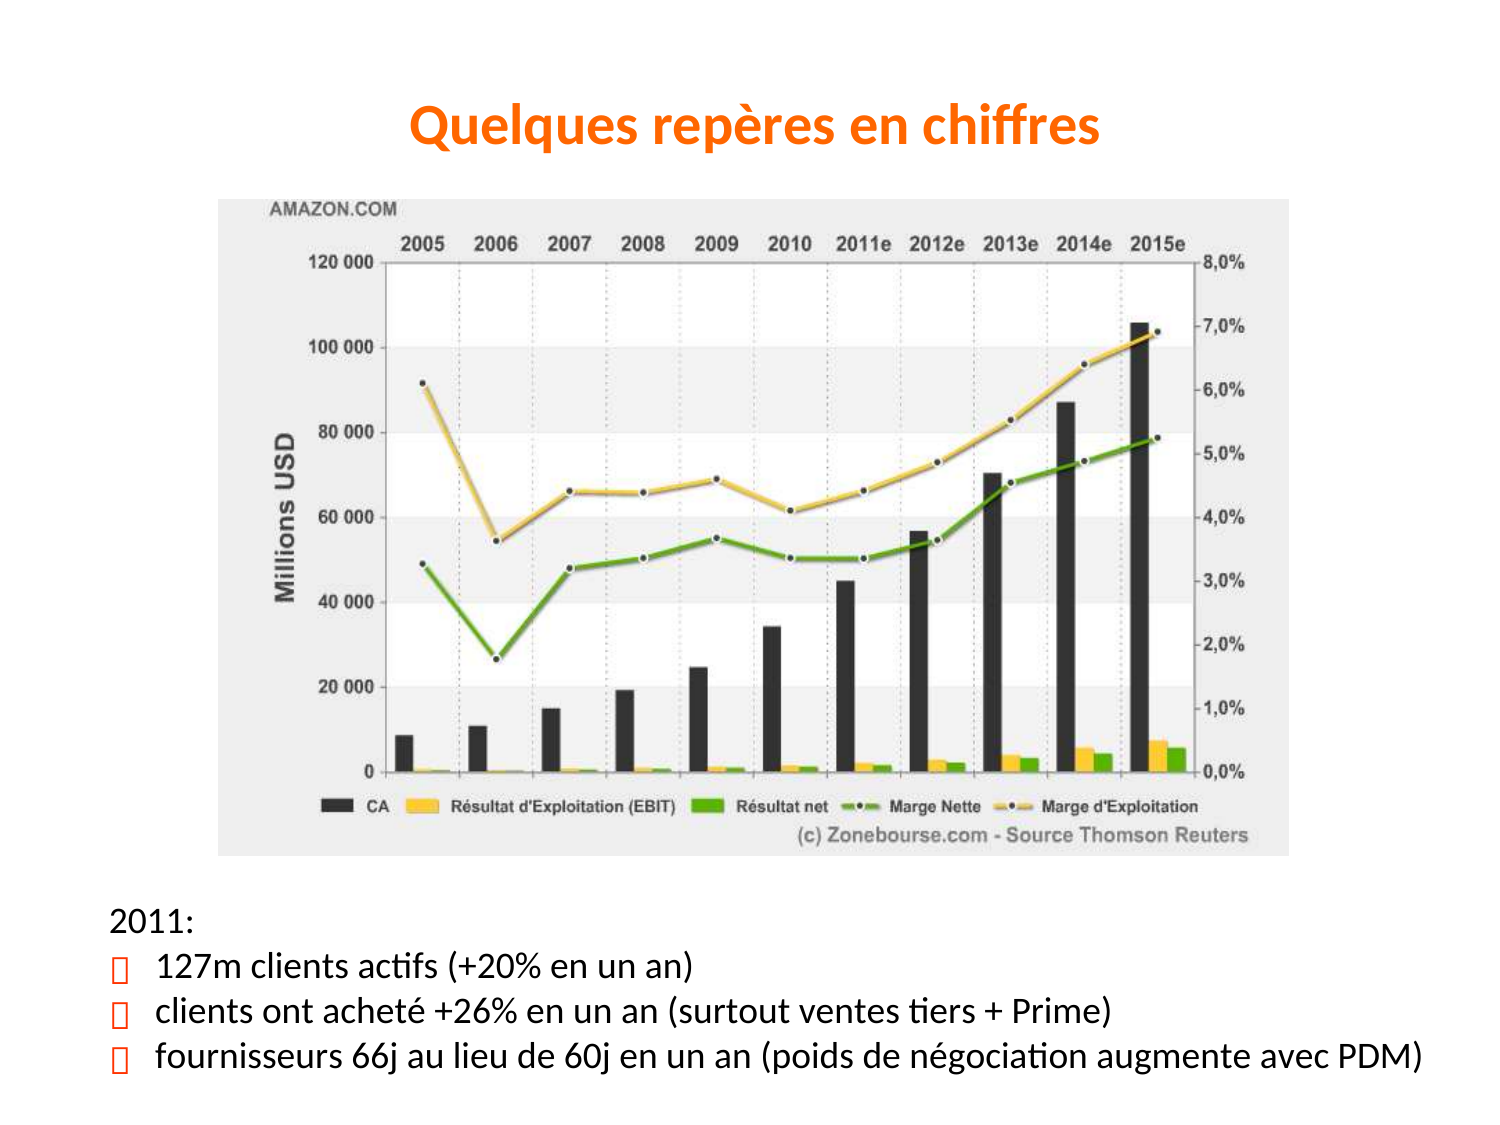

Quelques repères en chiffres
2011:

127m clients actifs (+20% en un an)

clients ont acheté +26% en un an (surtout ventes tiers + Prime)

fournisseurs 66j au lieu de 60j en un an (poids de négociation augmente avec PDM)